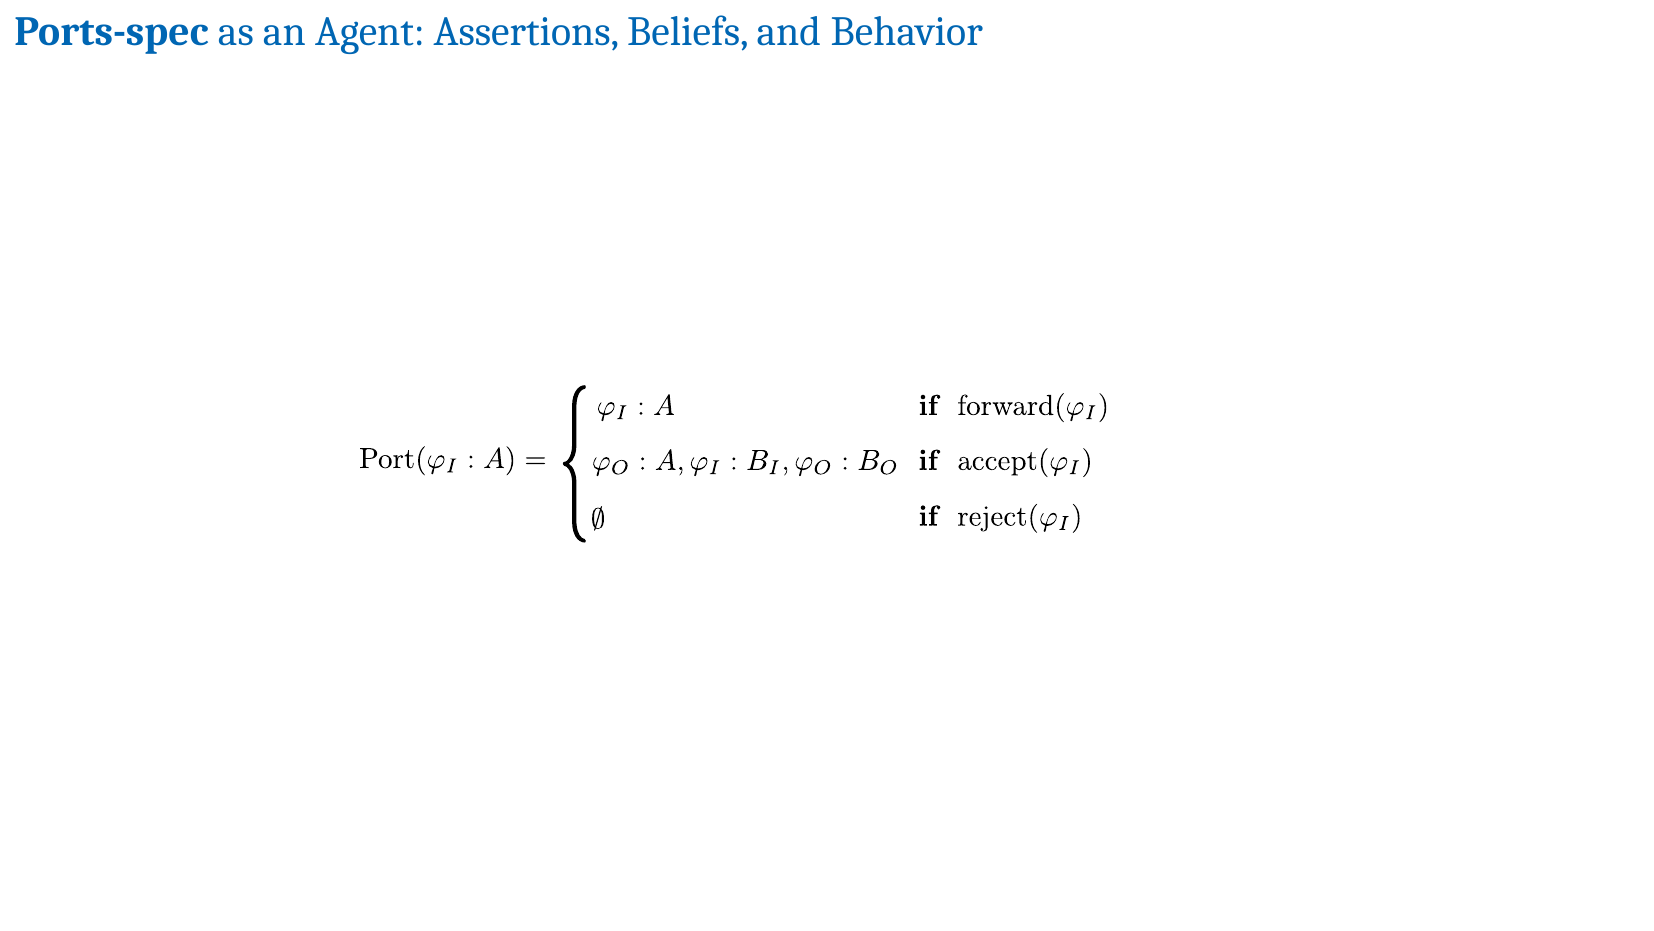

Ports-spec as an Agent: Assertions, Beliefs, and Behavior